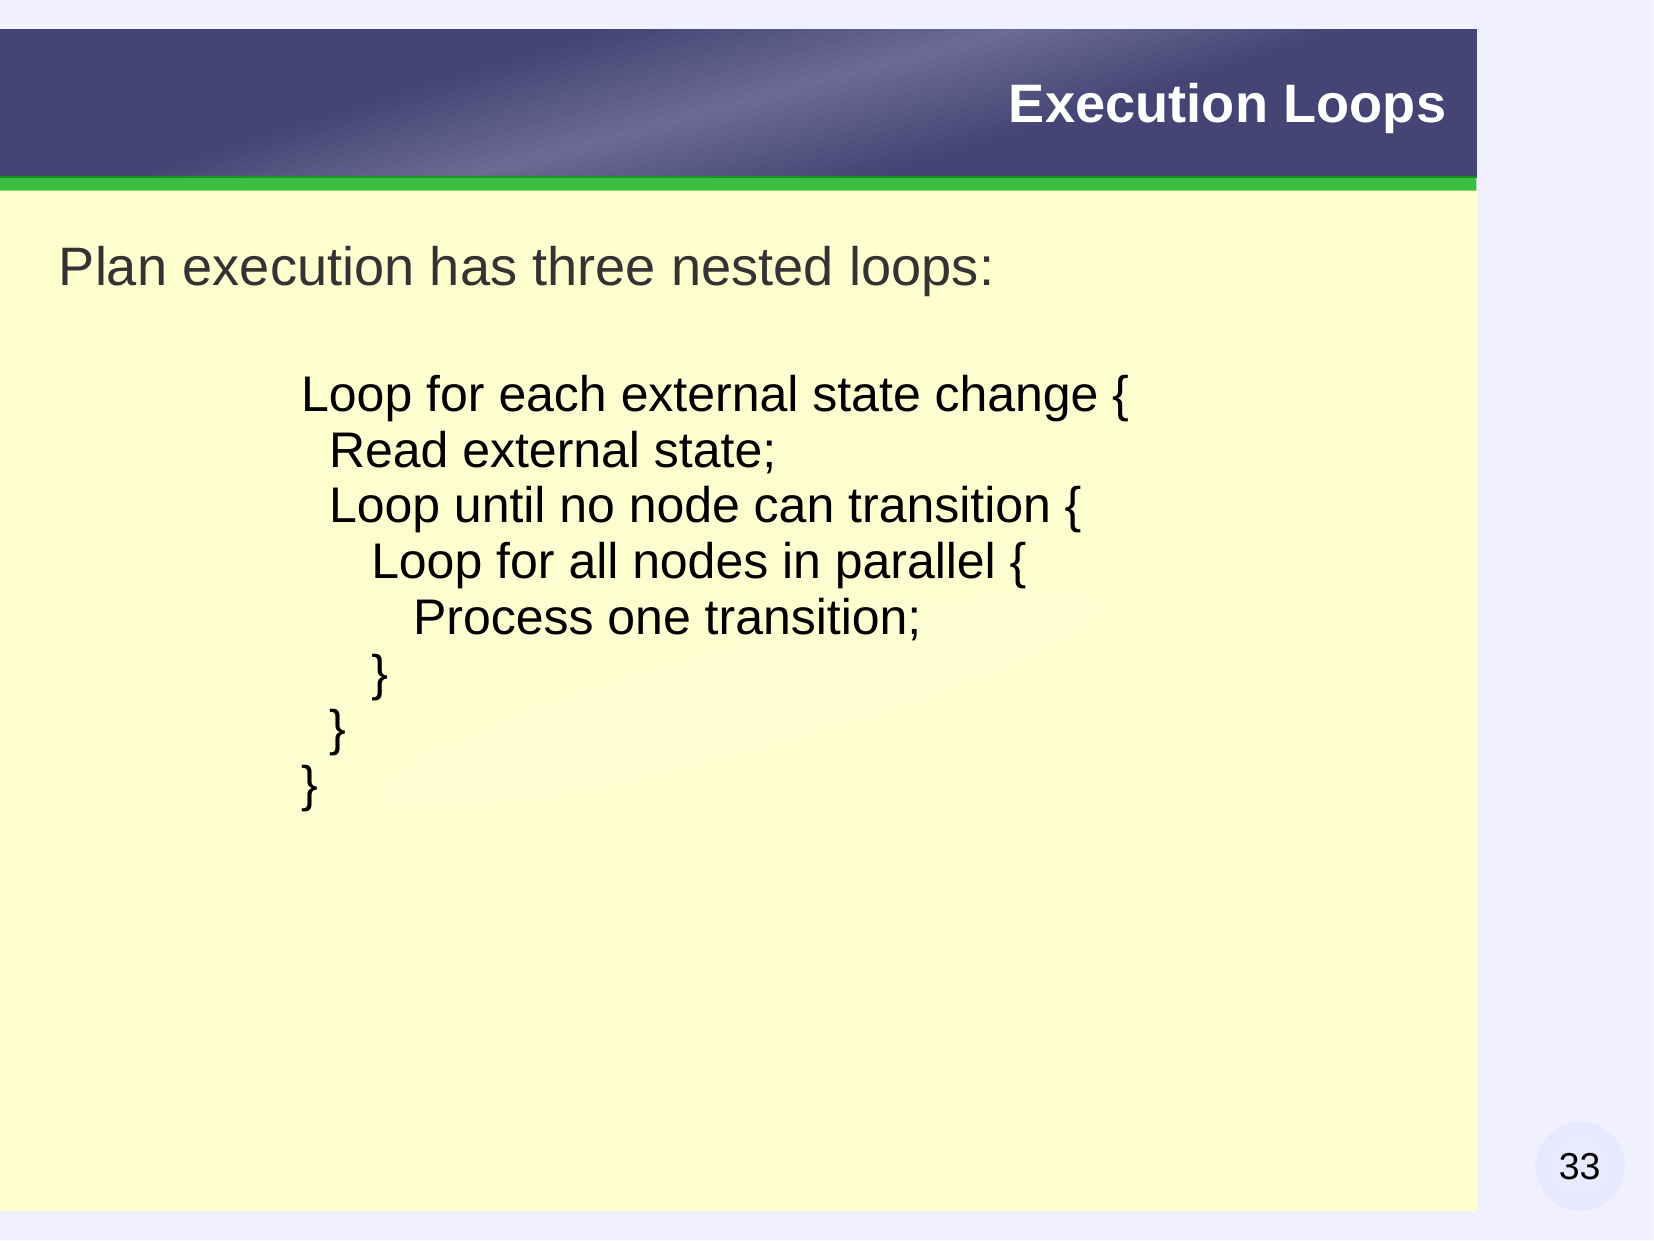

# Execution Loops
Plan execution has three nested loops:
Loop for each external state change {
 Read external state;
 Loop until no node can transition {
 Loop for all nodes in parallel {
 Process one transition;
 }
 }
}